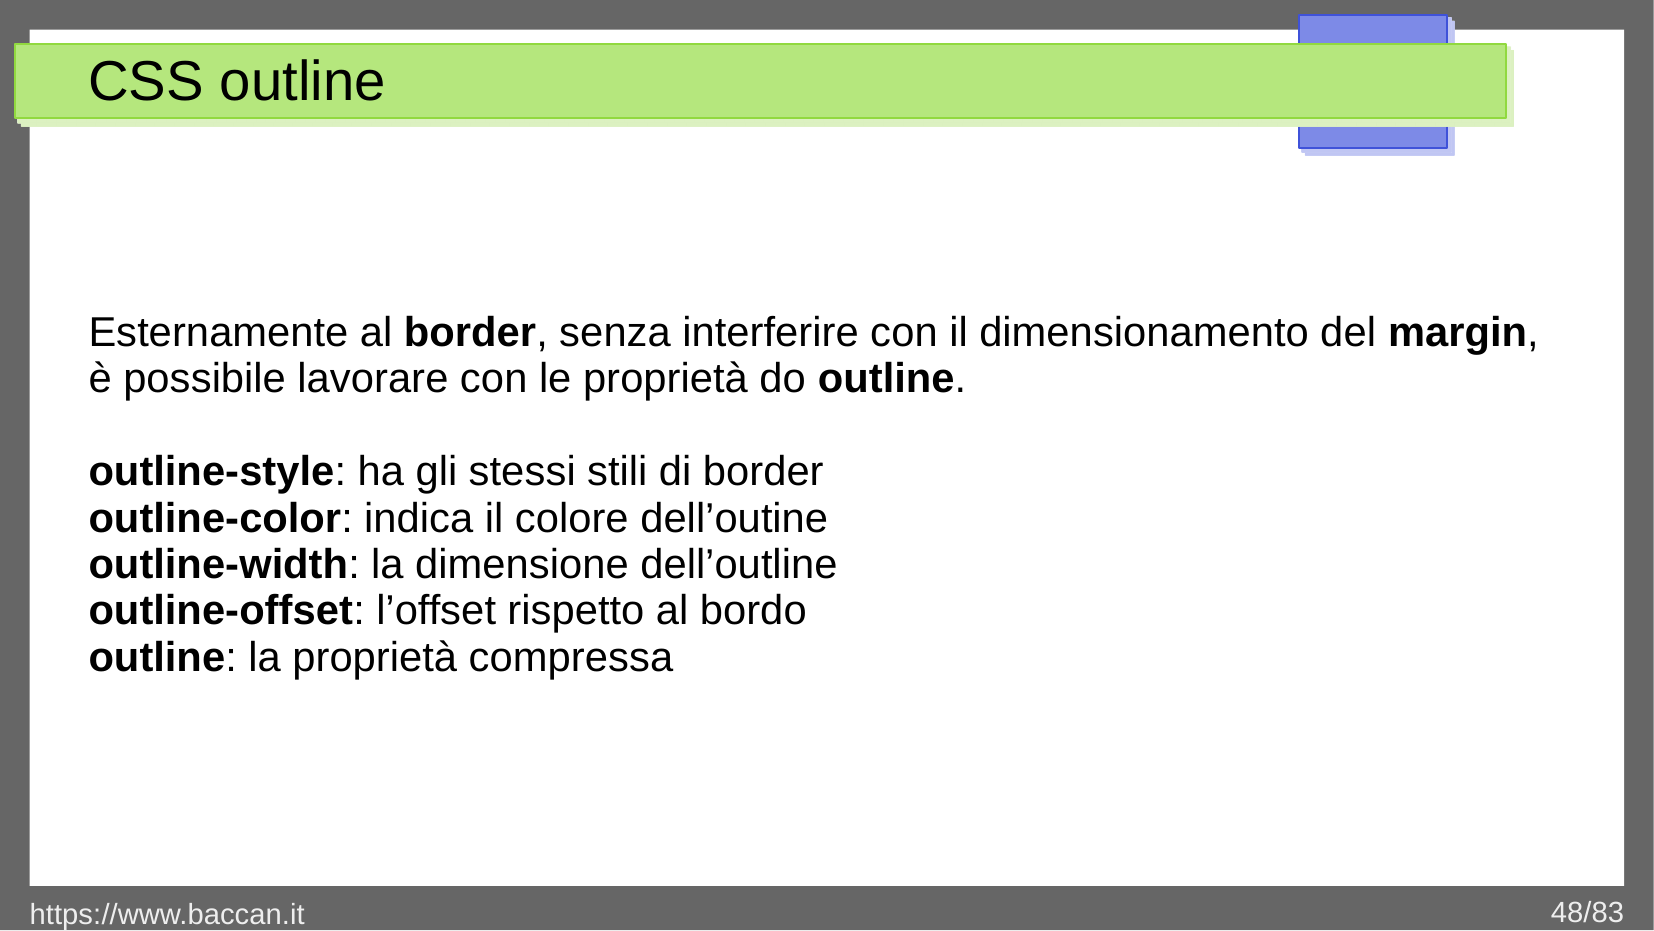

# CSS outline
Esternamente al border, senza interferire con il dimensionamento del margin, è possibile lavorare con le proprietà do outline.
outline-style: ha gli stessi stili di border
outline-color: indica il colore dell’outine
outline-width: la dimensione dell’outline
outline-offset: l’offset rispetto al bordo
outline: la proprietà compressa
48
https://www.baccan.it